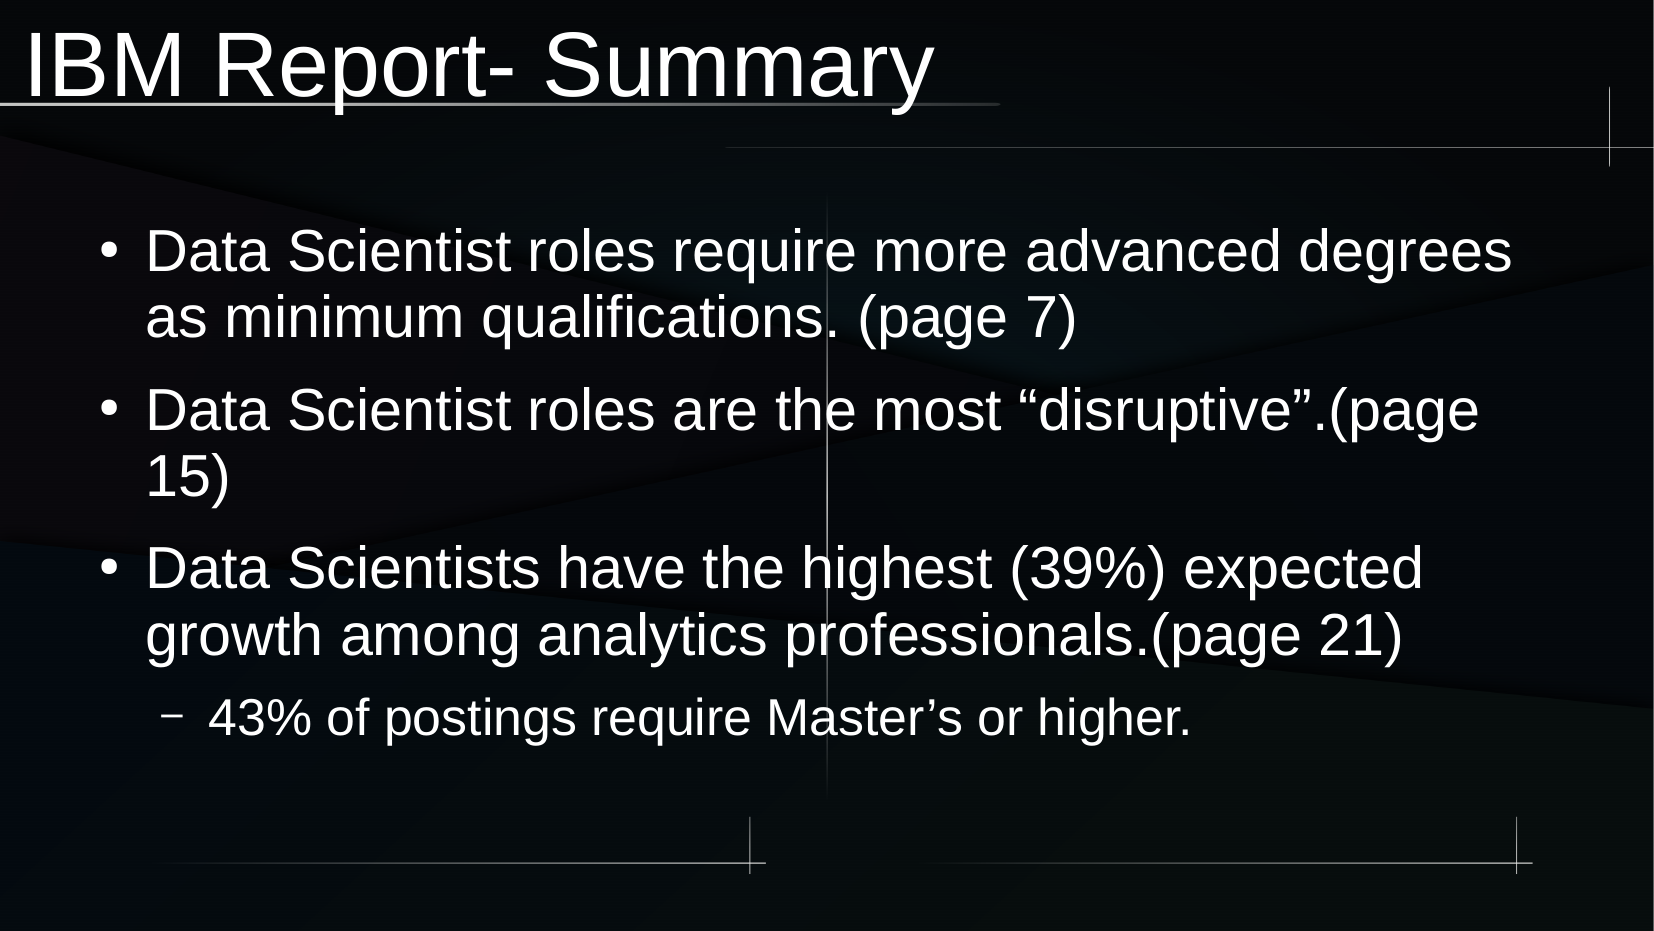

# IBM Report- Summary
Data Scientist roles require more advanced degrees as minimum qualifications. (page 7)
Data Scientist roles are the most “disruptive”.(page 15)
Data Scientists have the highest (39%) expected growth among analytics professionals.(page 21)
43% of postings require Master’s or higher.